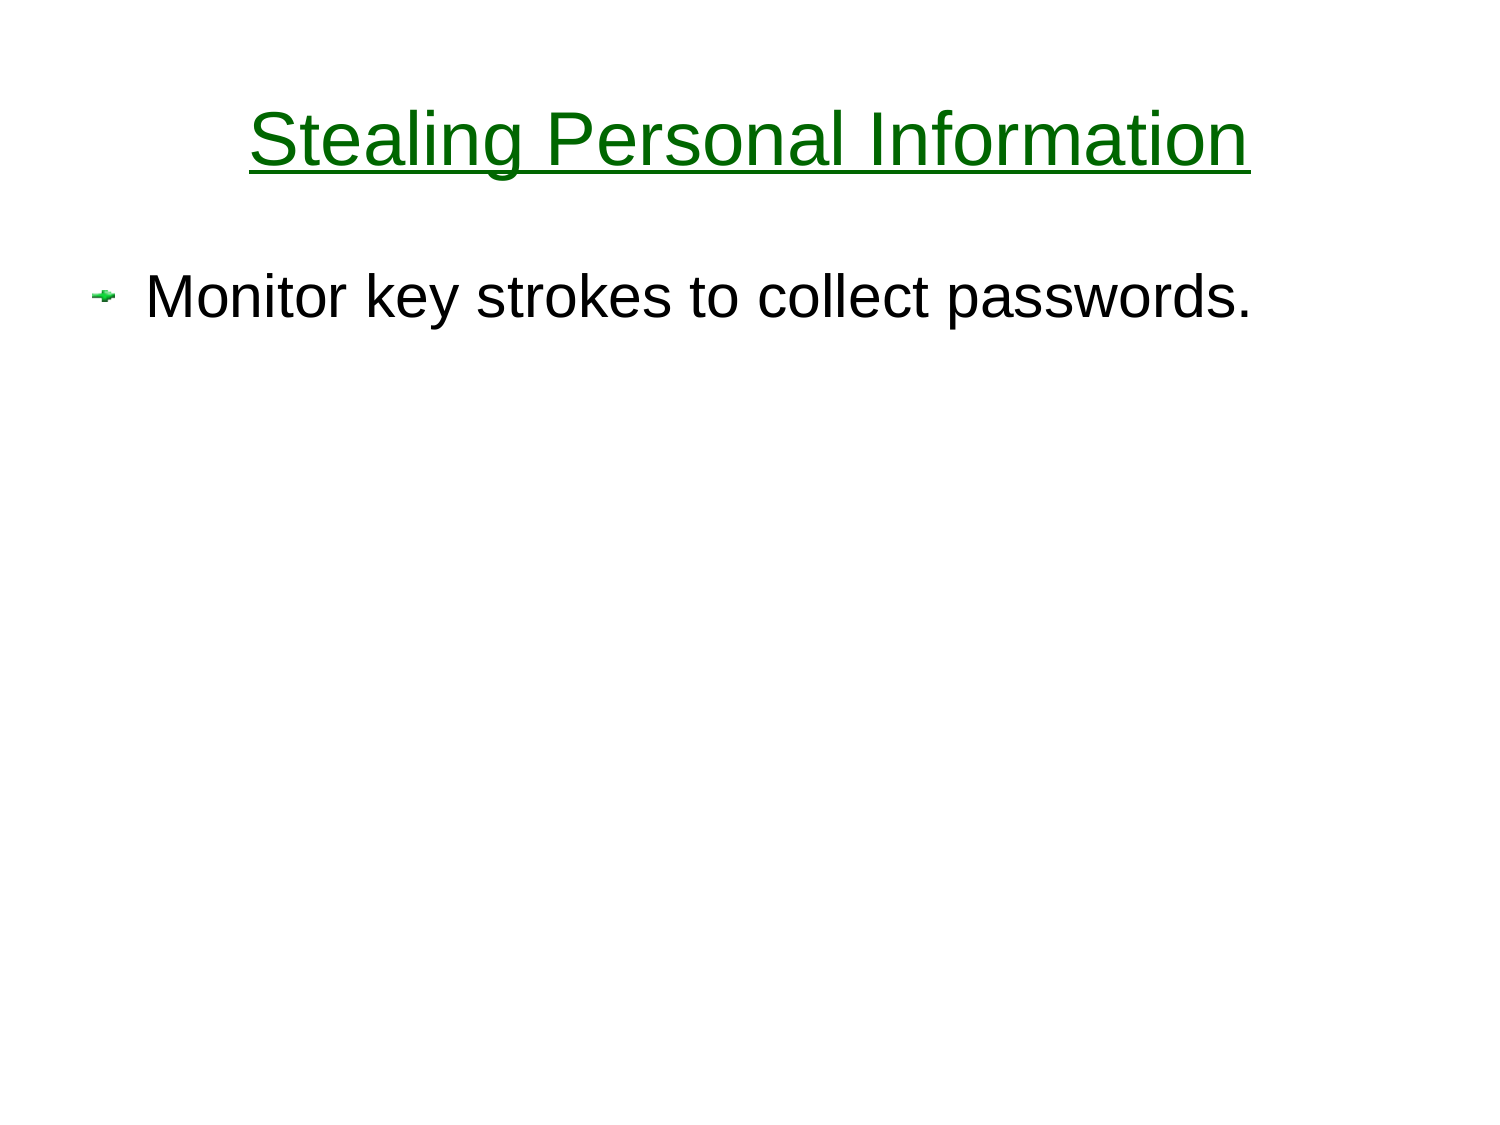

# Stealing Personal Information
Monitor key strokes to collect passwords.